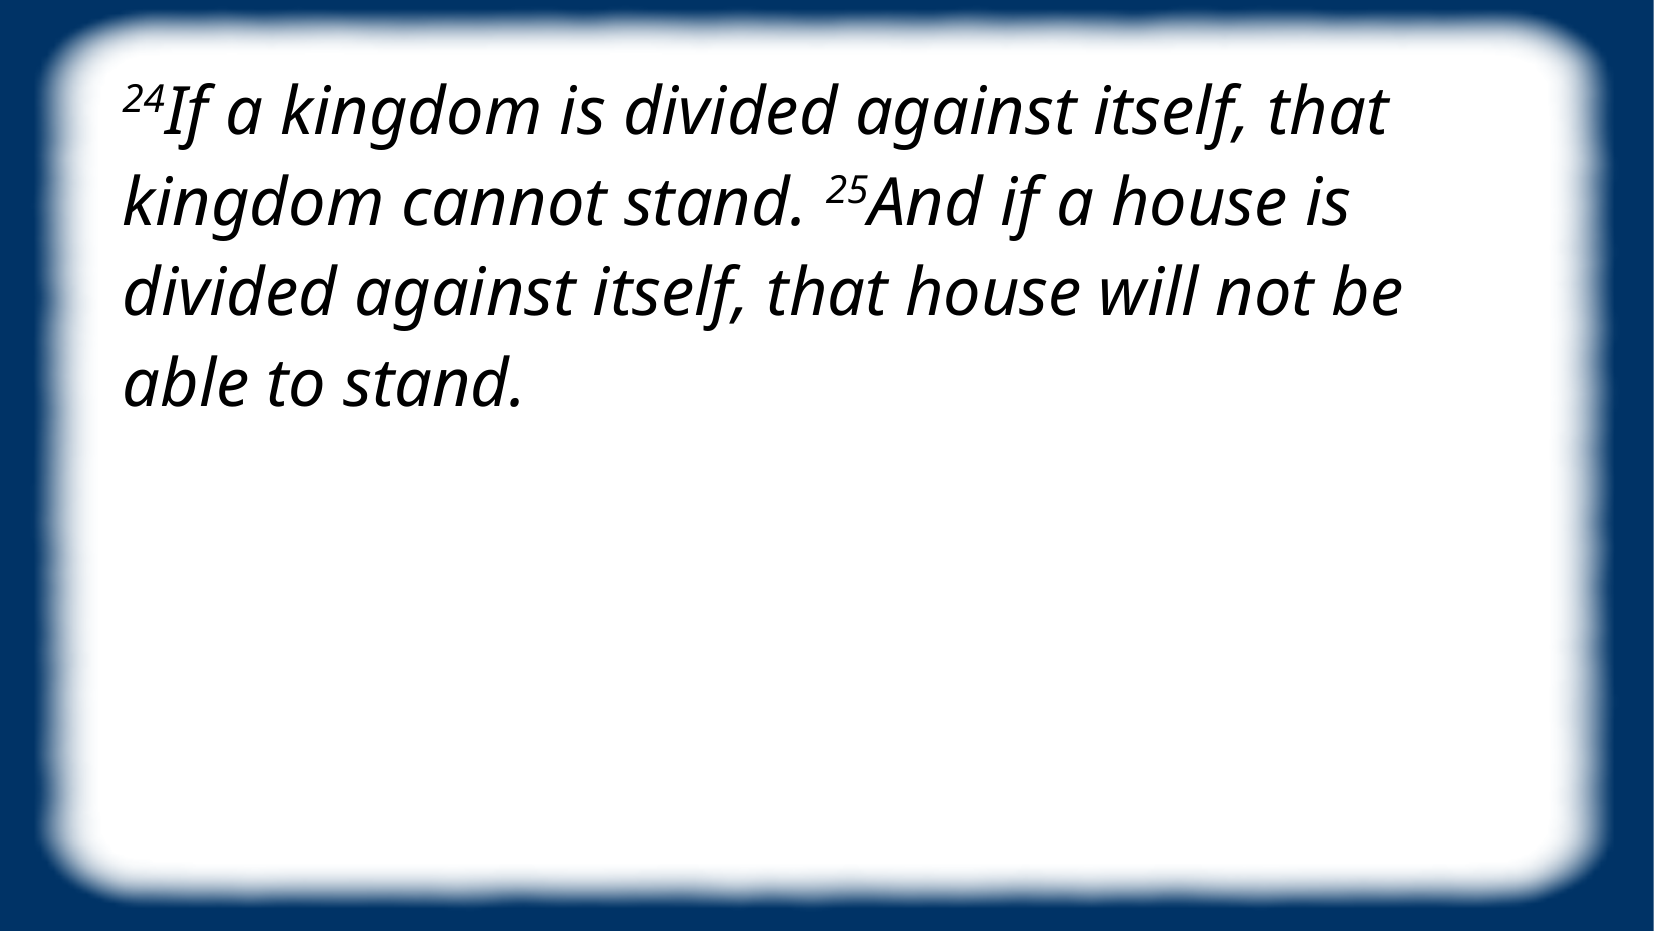

24If a kingdom is divided against itself, that kingdom cannot stand. 25And if a house is divided against itself, that house will not be able to stand.